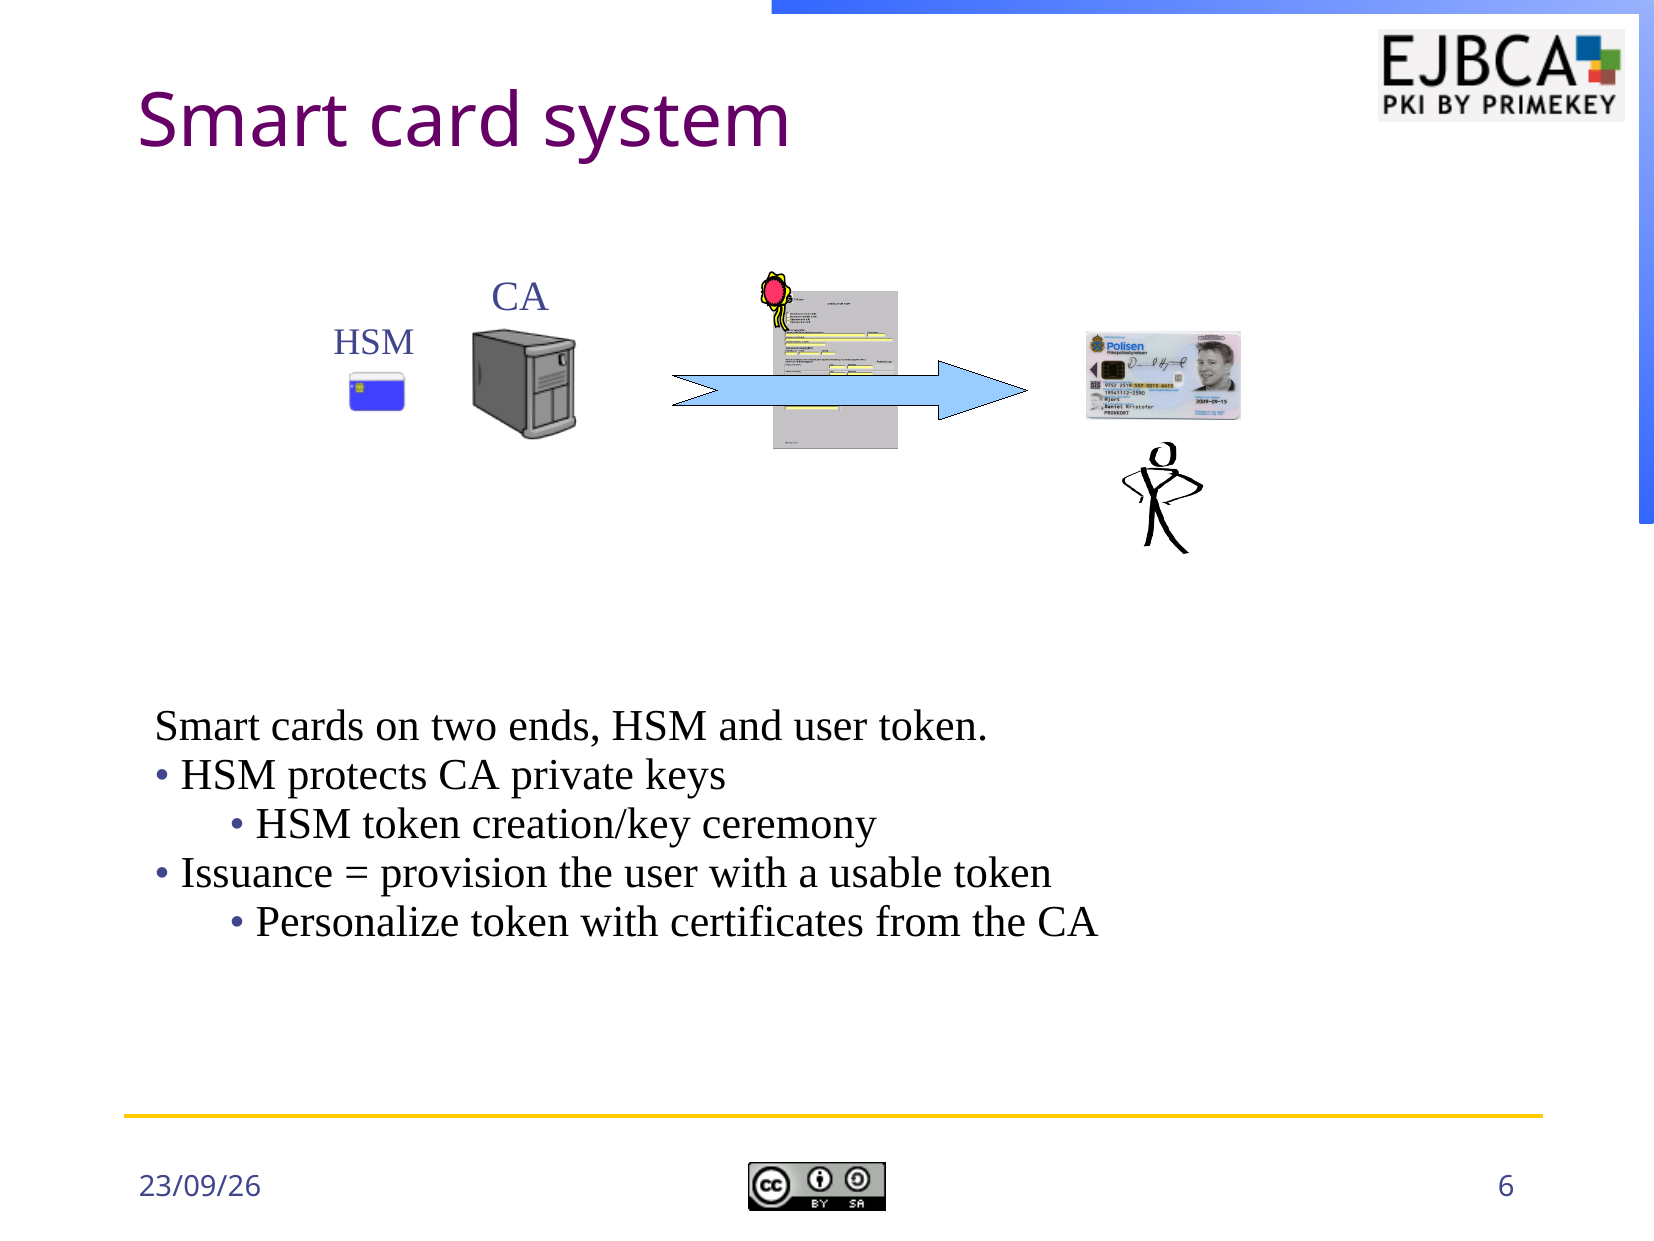

# Smart card system
CA
HSM
Smart cards on two ends, HSM and user token.
 HSM protects CA private keys
 HSM token creation/key ceremony
 Issuance = provision the user with a usable token
 Personalize token with certificates from the CA
6